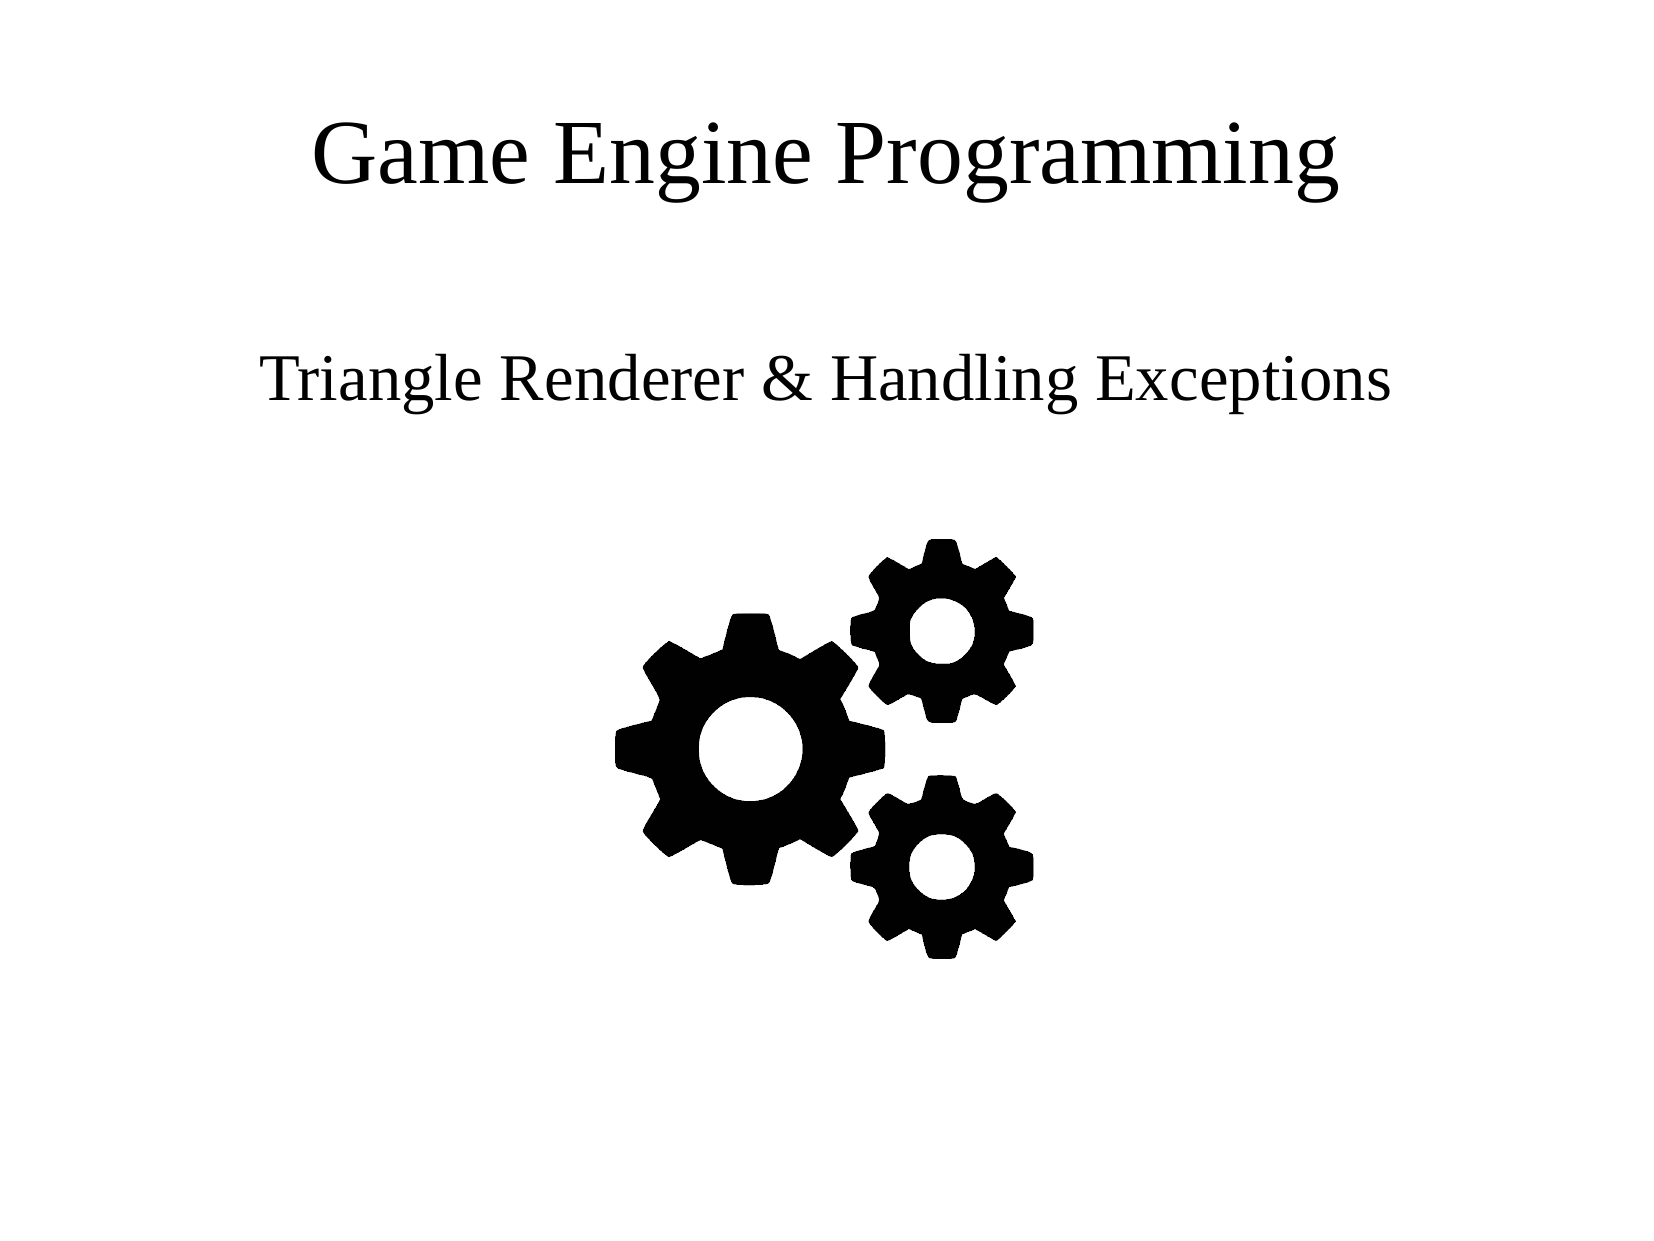

Triangle Renderer & Handling Exceptions
# Game Engine Programming